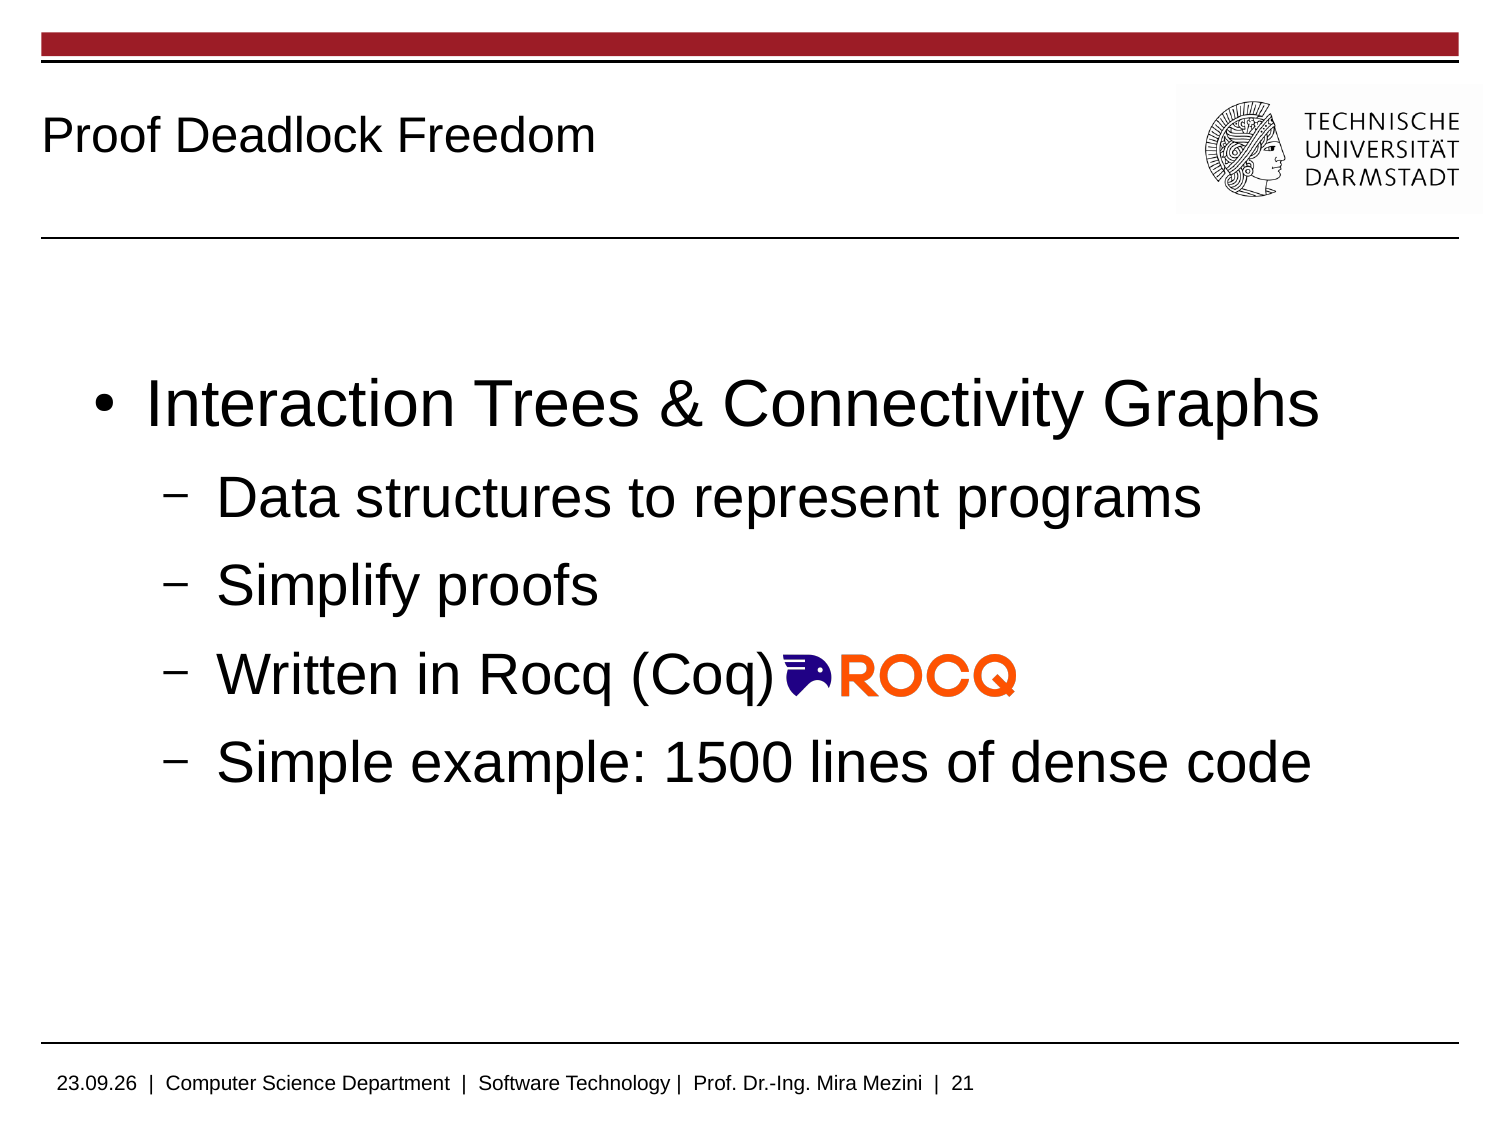

Proof Deadlock Freedom
# Interaction Trees & Connectivity Graphs
Data structures to represent programs
Simplify proofs
Written in Rocq (Coq)
Simple example: 1500 lines of dense code